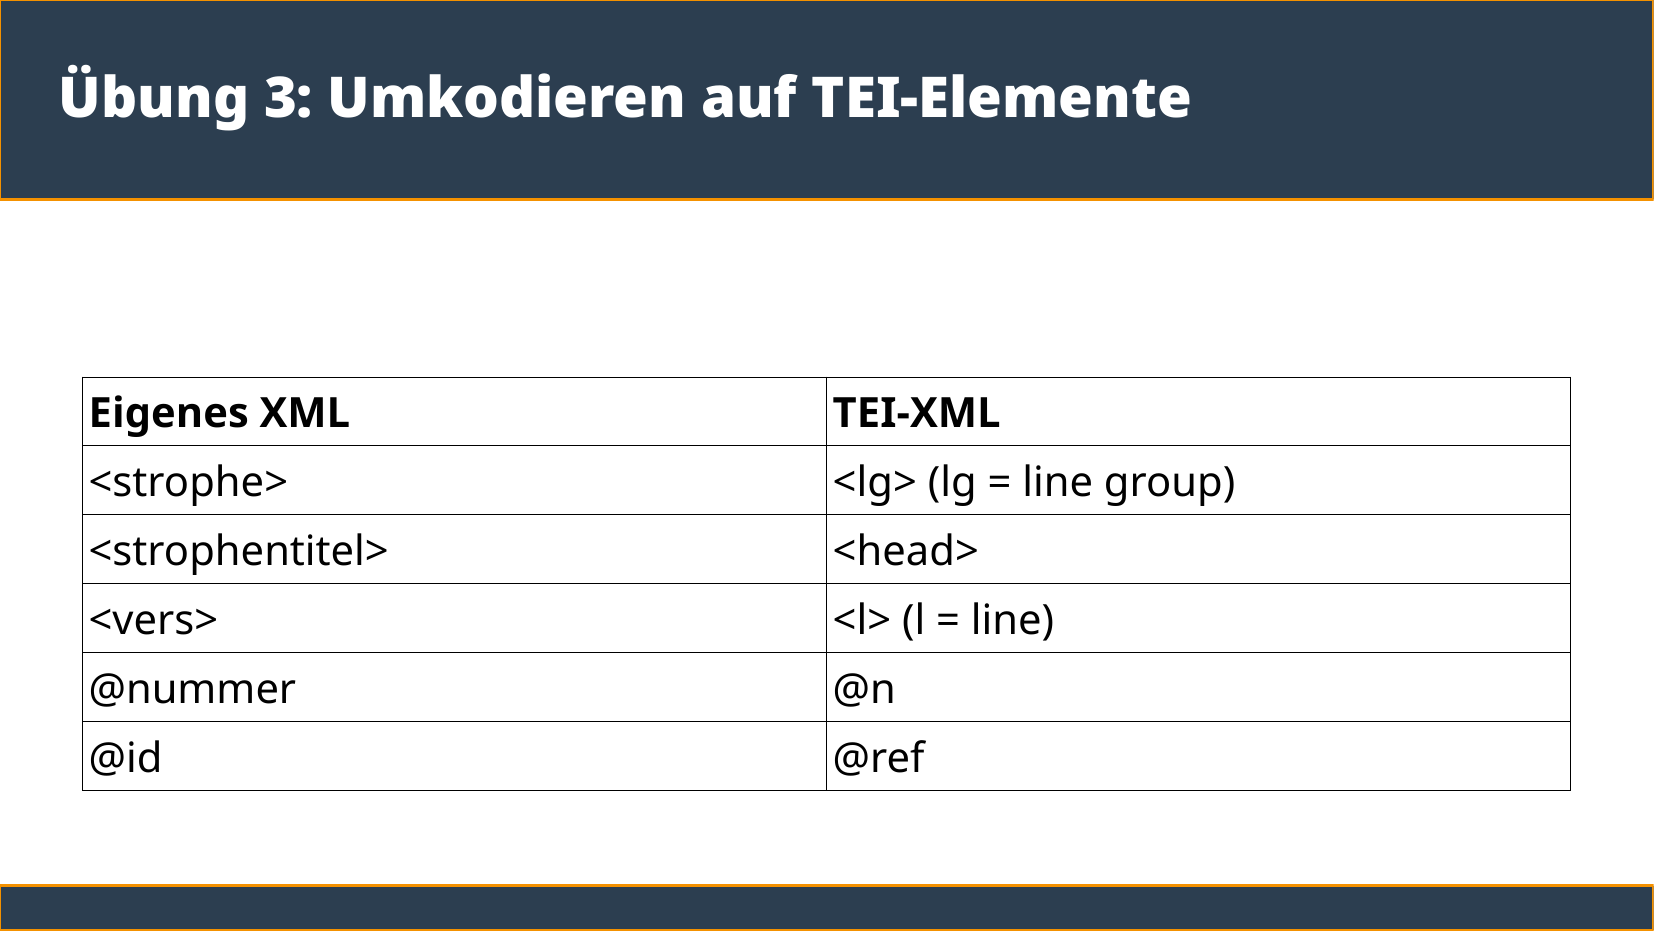

# Übung 3: Umkodieren auf TEI-Elemente
| Eigenes XML | TEI-XML |
| --- | --- |
| <strophe> | <lg> (lg = line group) |
| <strophentitel> | <head> |
| <vers> | <l> (l = line) |
| @nummer | @n |
| @id | @ref |